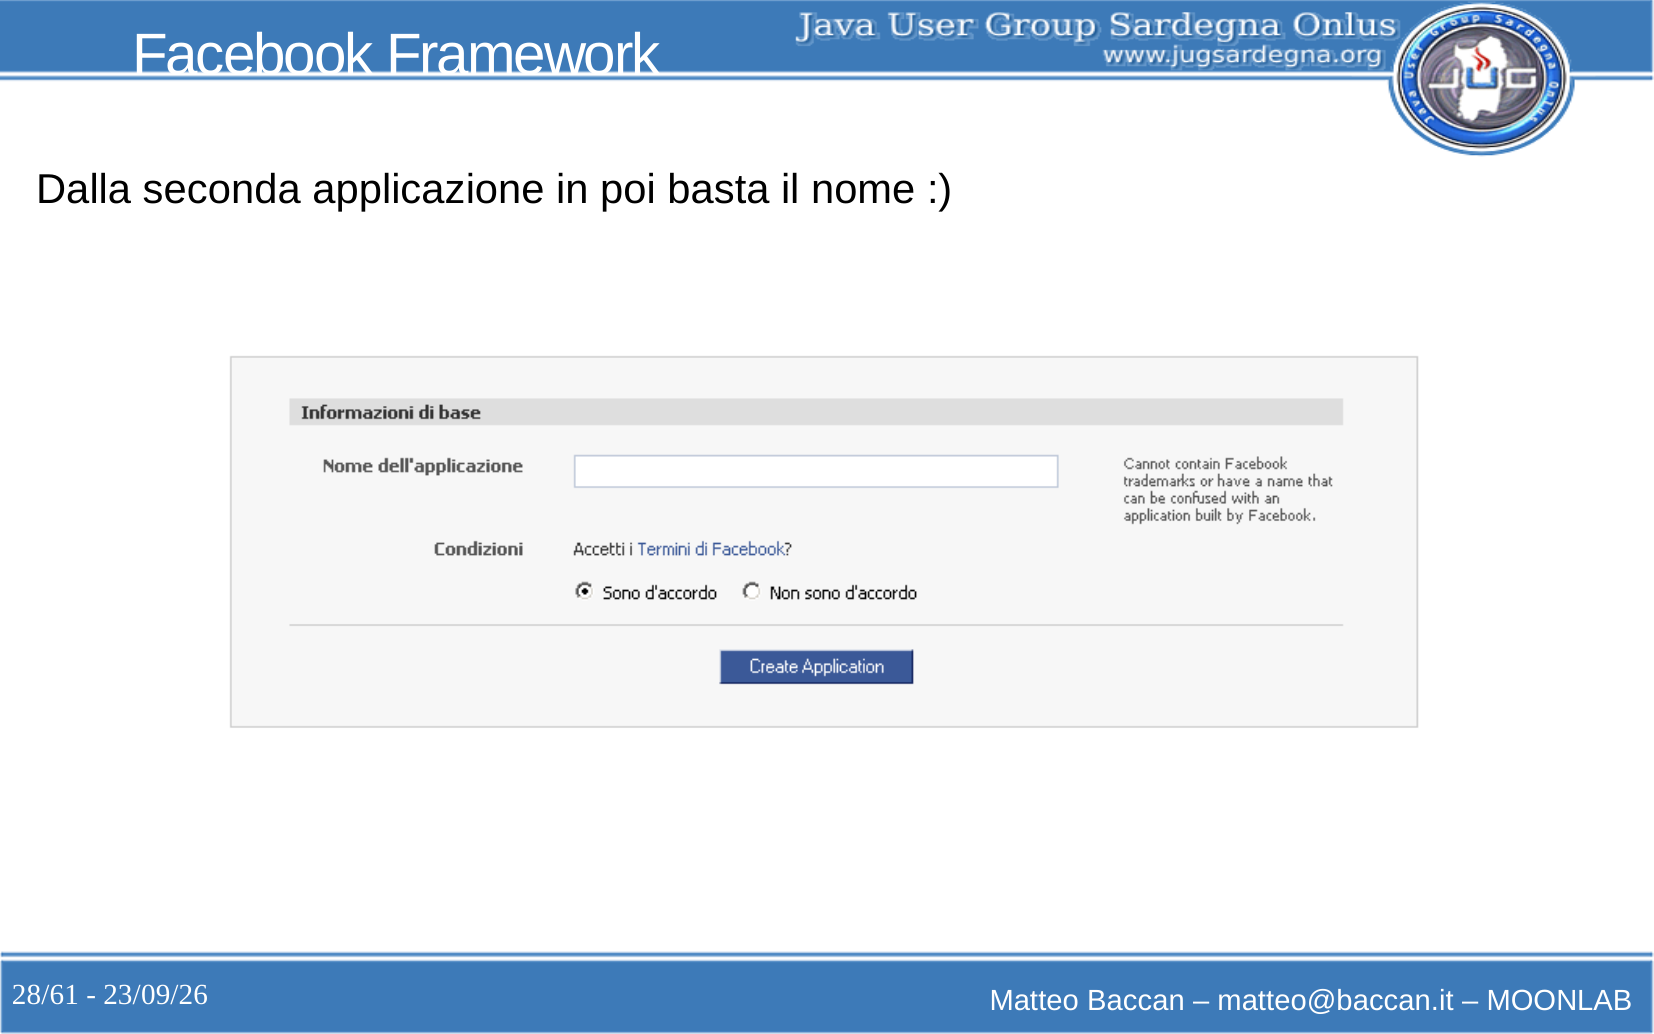

# Facebook Framework
Dalla seconda applicazione in poi basta il nome :)
28